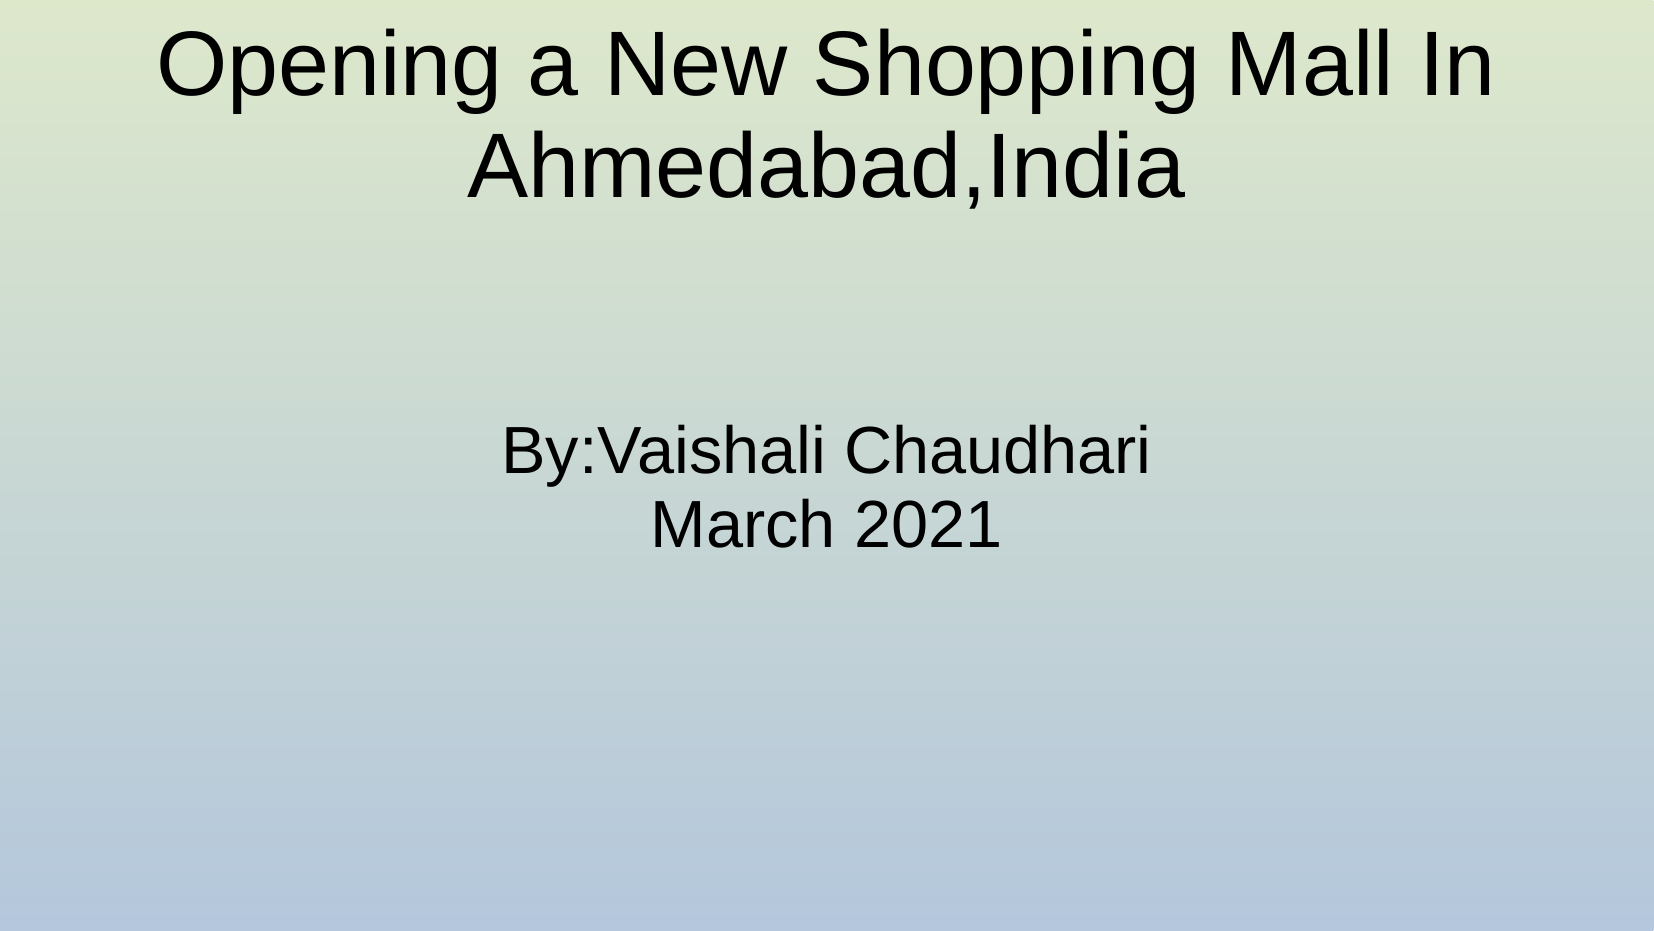

# Opening a New Shopping Mall In Ahmedabad,India
By:Vaishali Chaudhari
March 2021